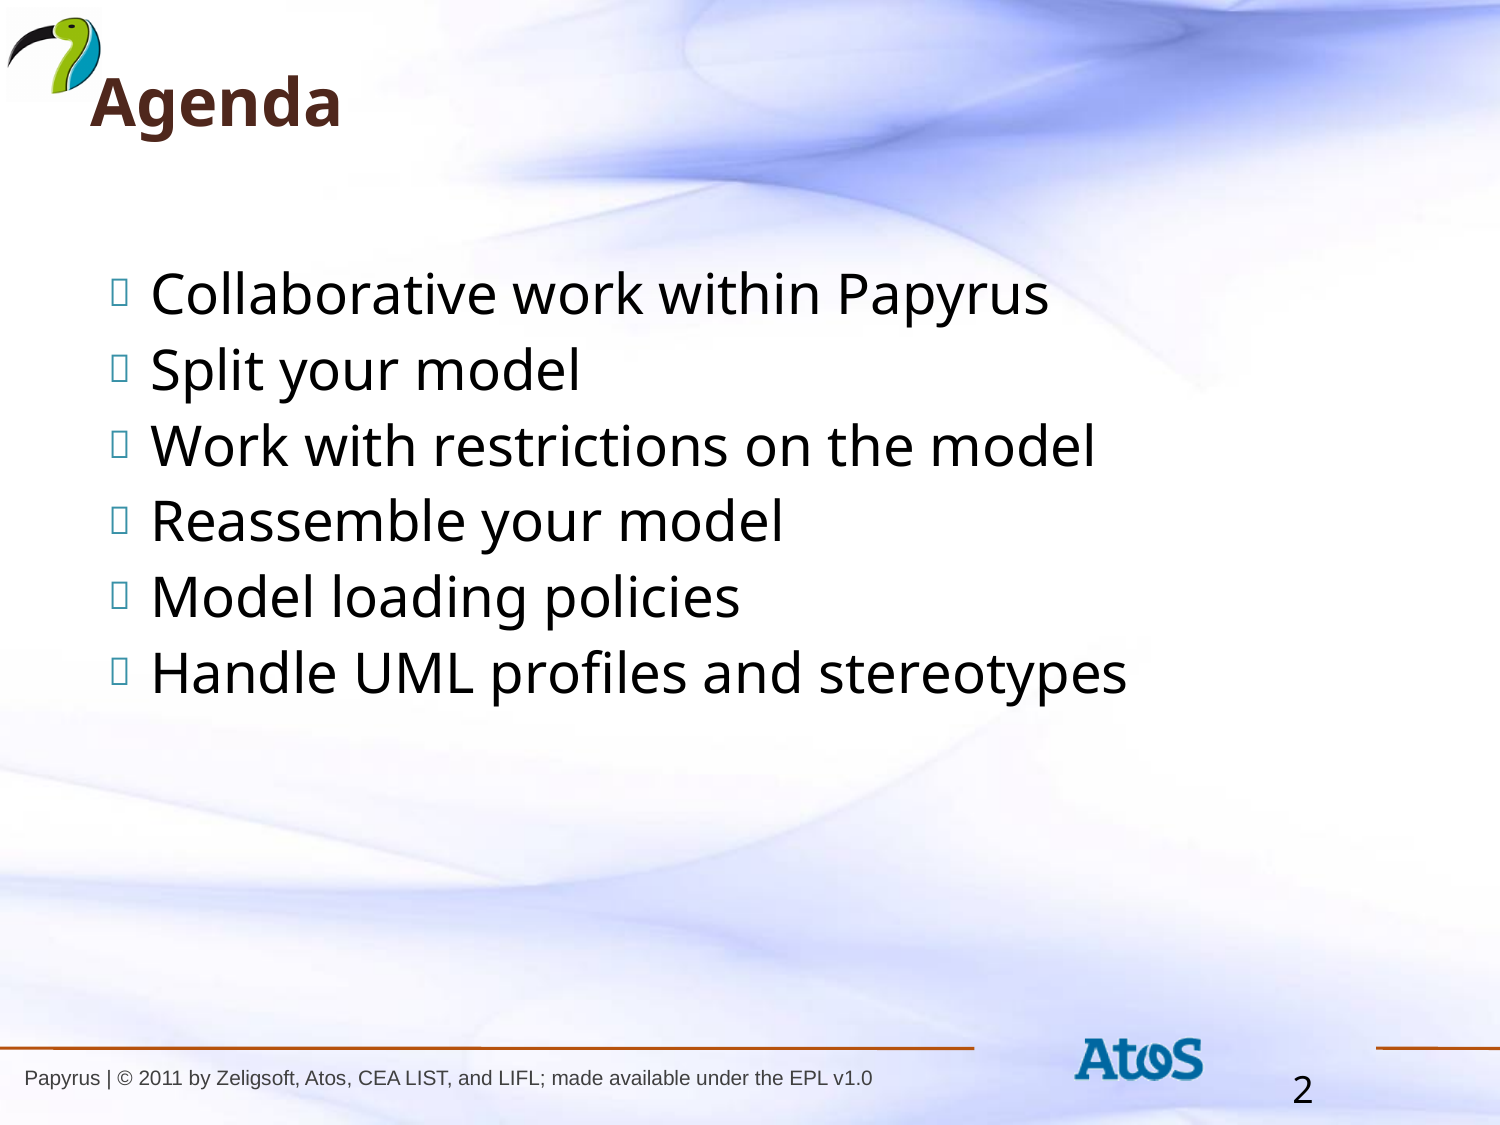

Agenda
# Collaborative work within Papyrus
Split your model
Work with restrictions on the model
Reassemble your model
Model loading policies
Handle UML profiles and stereotypes